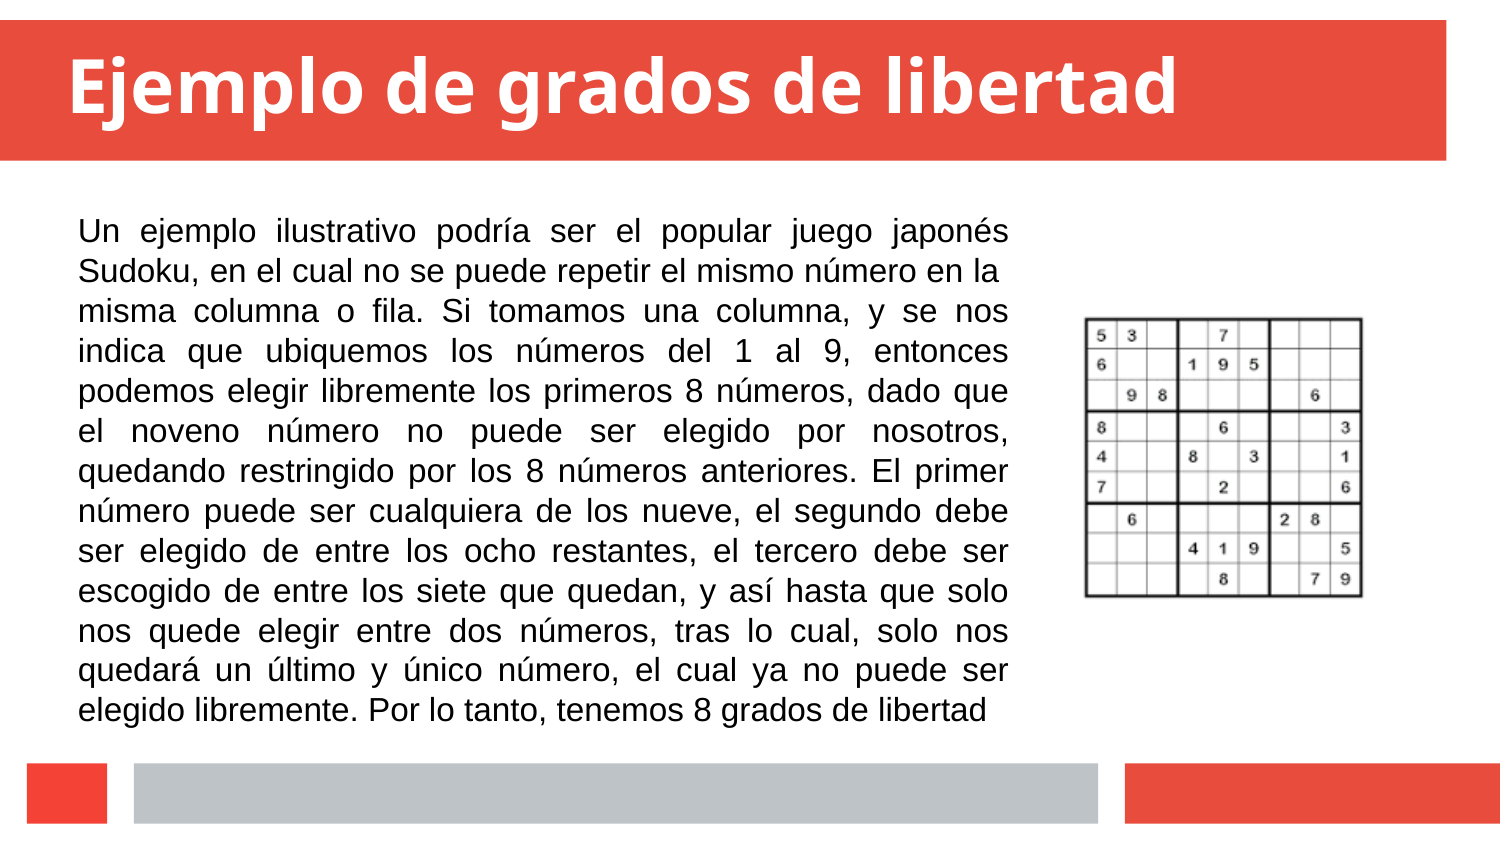

# Ejemplo de grados de libertad
Un ejemplo ilustrativo podría ser el popular juego japonés Sudoku, en el cual no se puede repetir el mismo número en la misma columna o fila. Si tomamos una columna, y se nos indica que ubiquemos los números del 1 al 9, entonces podemos elegir libremente los primeros 8 números, dado que el noveno número no puede ser elegido por nosotros, quedando restringido por los 8 números anteriores. El primer número puede ser cualquiera de los nueve, el segundo debe ser elegido de entre los ocho restantes, el tercero debe ser escogido de entre los siete que quedan, y así hasta que solo nos quede elegir entre dos números, tras lo cual, solo nos quedará un último y único número, el cual ya no puede ser elegido libremente. Por lo tanto, tenemos 8 grados de libertad